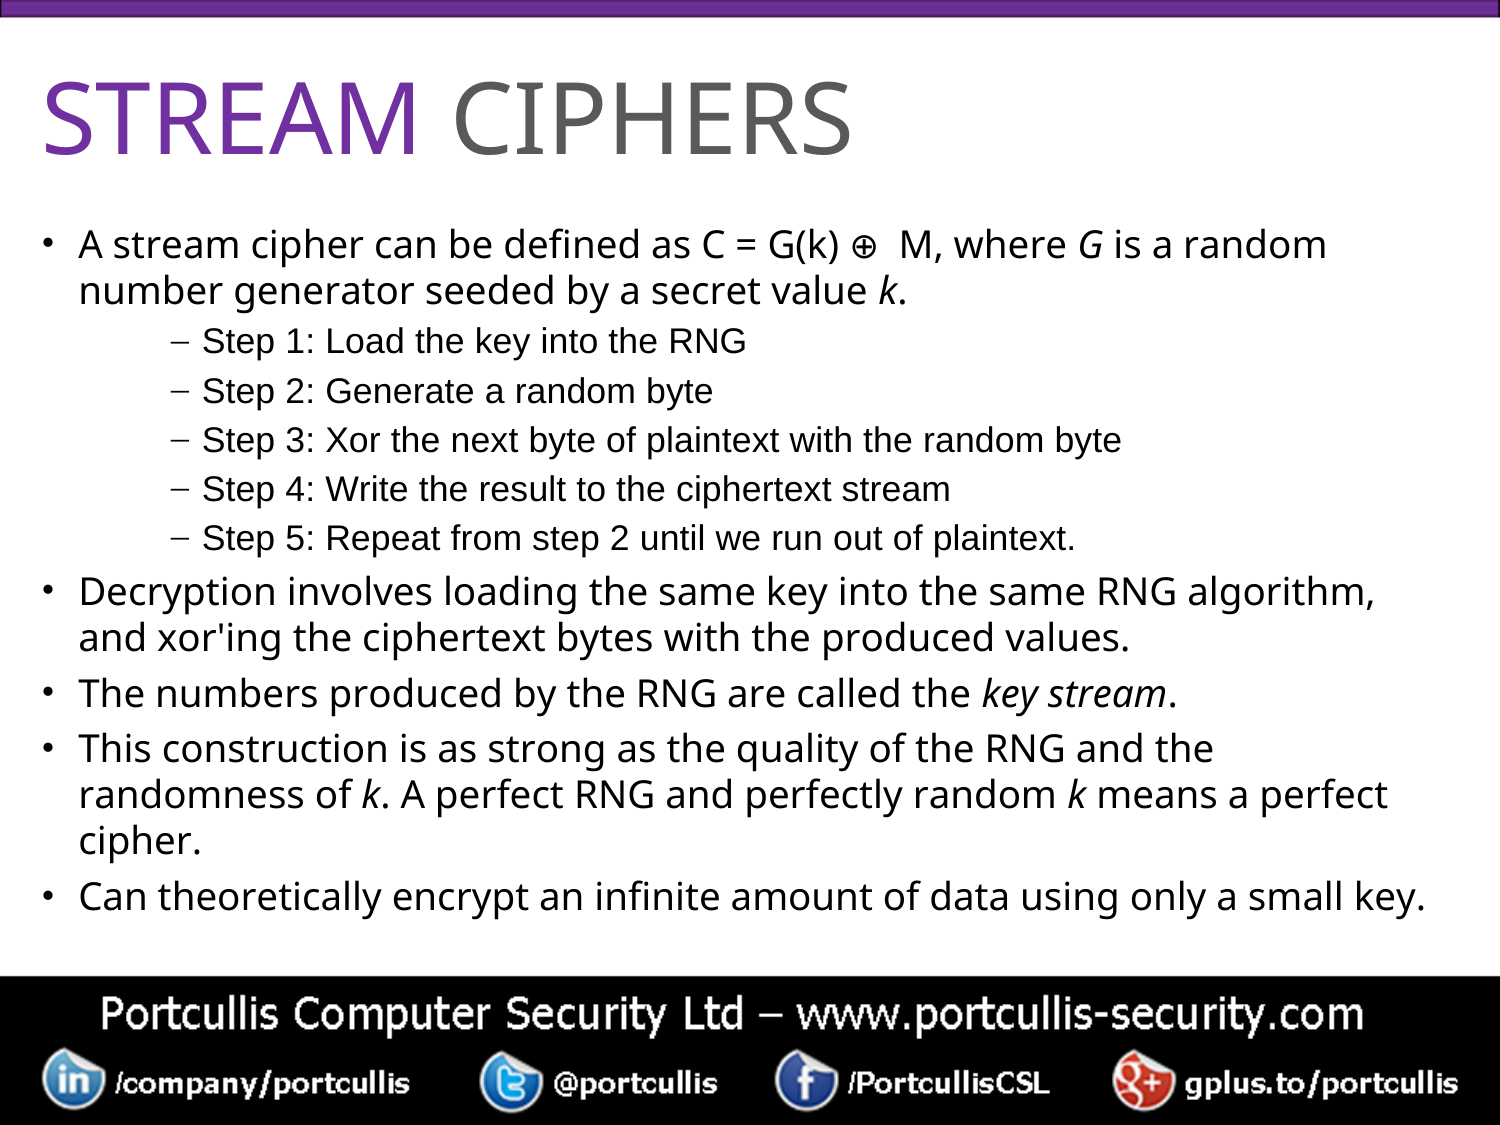

# STREAM CIPHERS
A stream cipher can be defined as C = G(k) ⊕ M, where G is a random number generator seeded by a secret value k.
Step 1: Load the key into the RNG
Step 2: Generate a random byte
Step 3: Xor the next byte of plaintext with the random byte
Step 4: Write the result to the ciphertext stream
Step 5: Repeat from step 2 until we run out of plaintext.
Decryption involves loading the same key into the same RNG algorithm, and xor'ing the ciphertext bytes with the produced values.
The numbers produced by the RNG are called the key stream.
This construction is as strong as the quality of the RNG and the randomness of k. A perfect RNG and perfectly random k means a perfect cipher.
Can theoretically encrypt an infinite amount of data using only a small key.